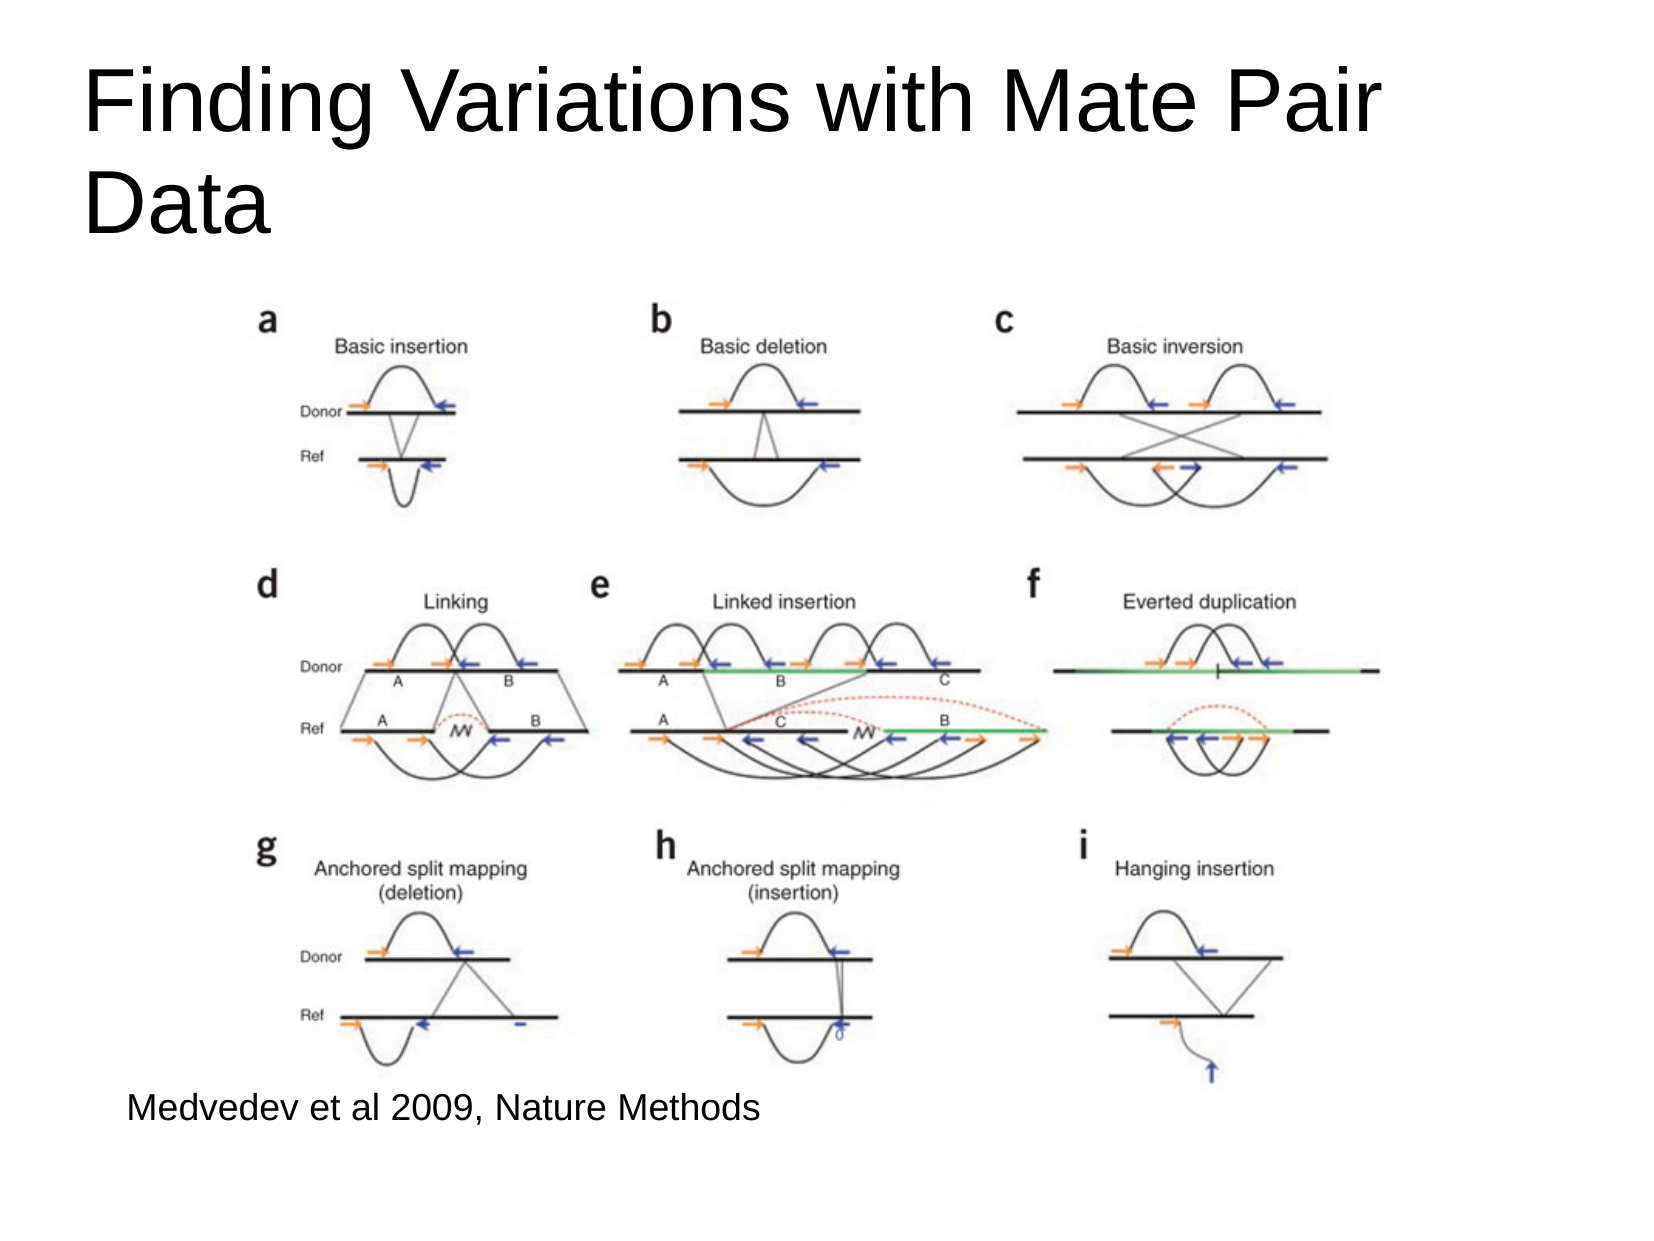

# Finding Variations with Mate Pair Data
Medvedev et al 2009, Nature Methods